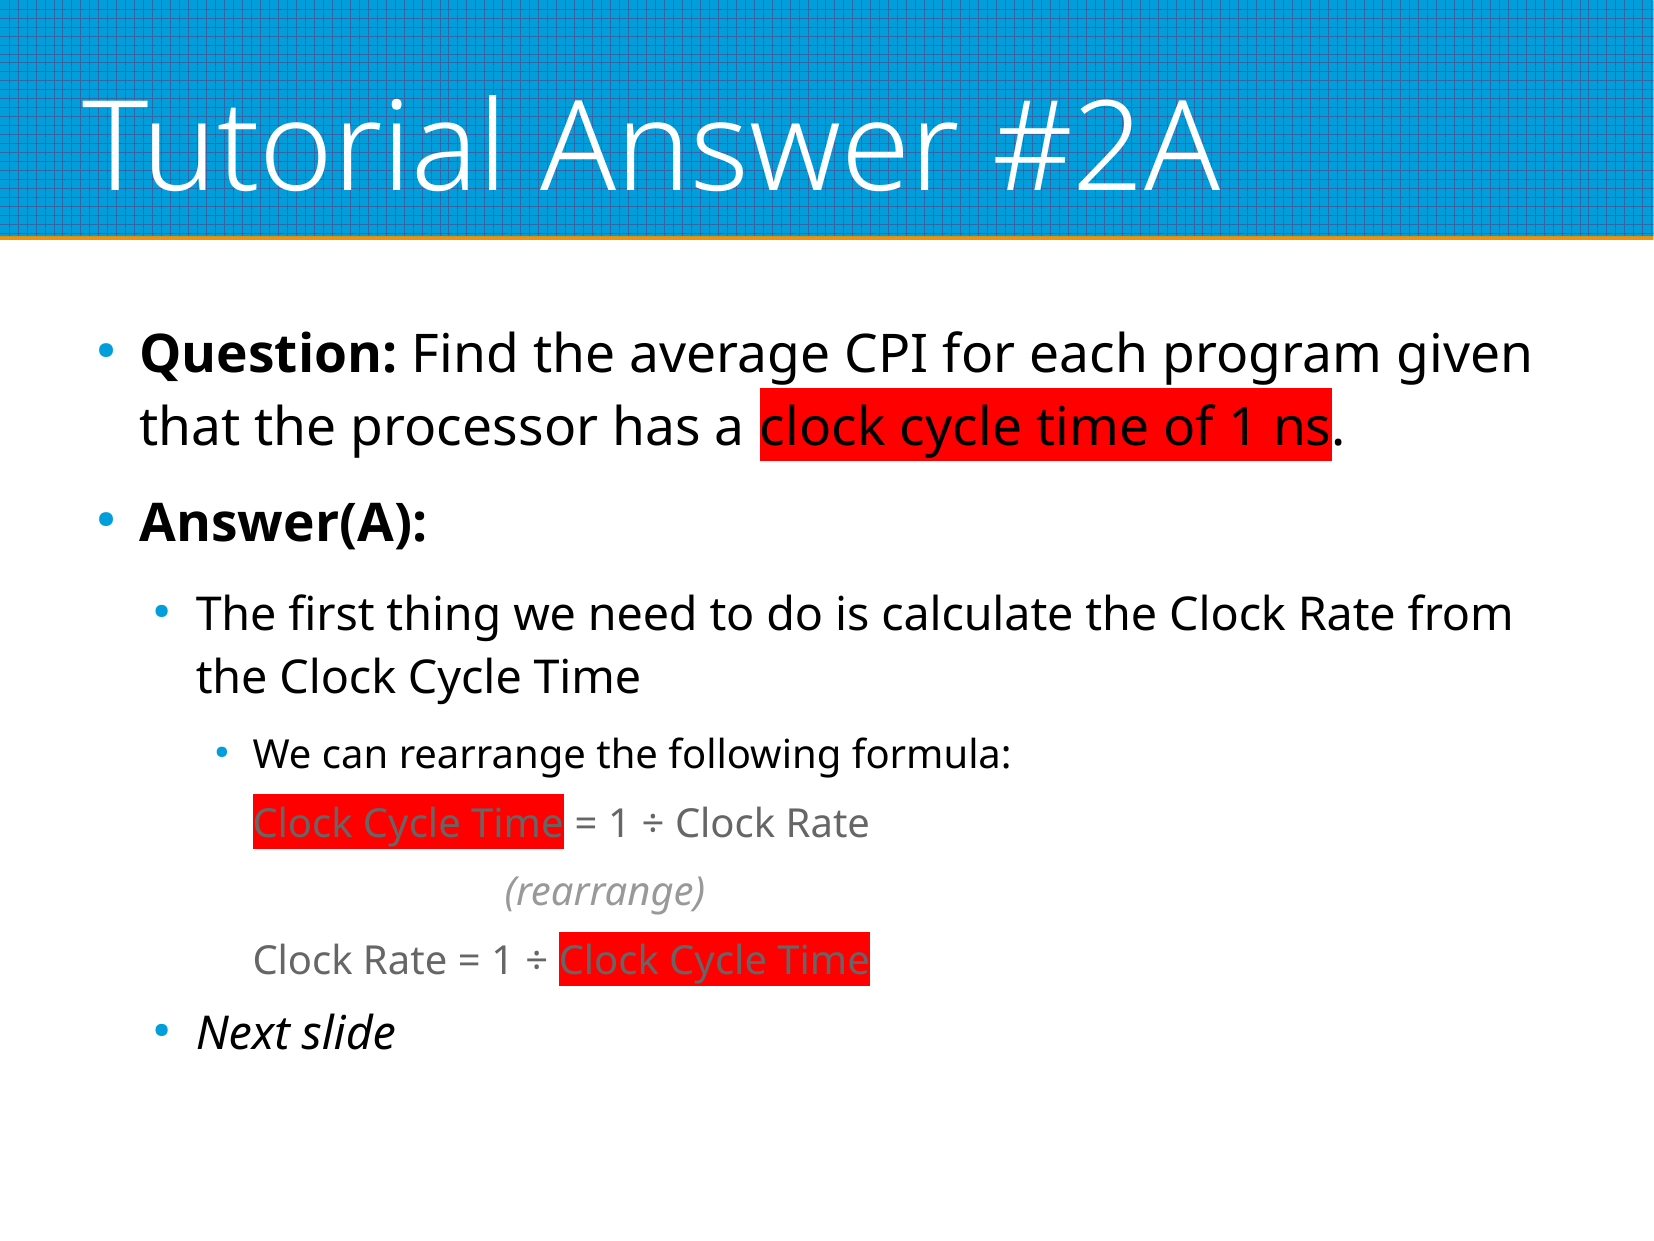

# Tutorial Answer #2A
Question: Find the average CPI for each program given that the processor has a clock cycle time of 1 ns.
Answer(A):
The first thing we need to do is calculate the Clock Rate from the Clock Cycle Time
We can rearrange the following formula:
Clock Cycle Time = 1 ÷ Clock Rate
 (rearrange)
Clock Rate = 1 ÷ Clock Cycle Time
Next slide